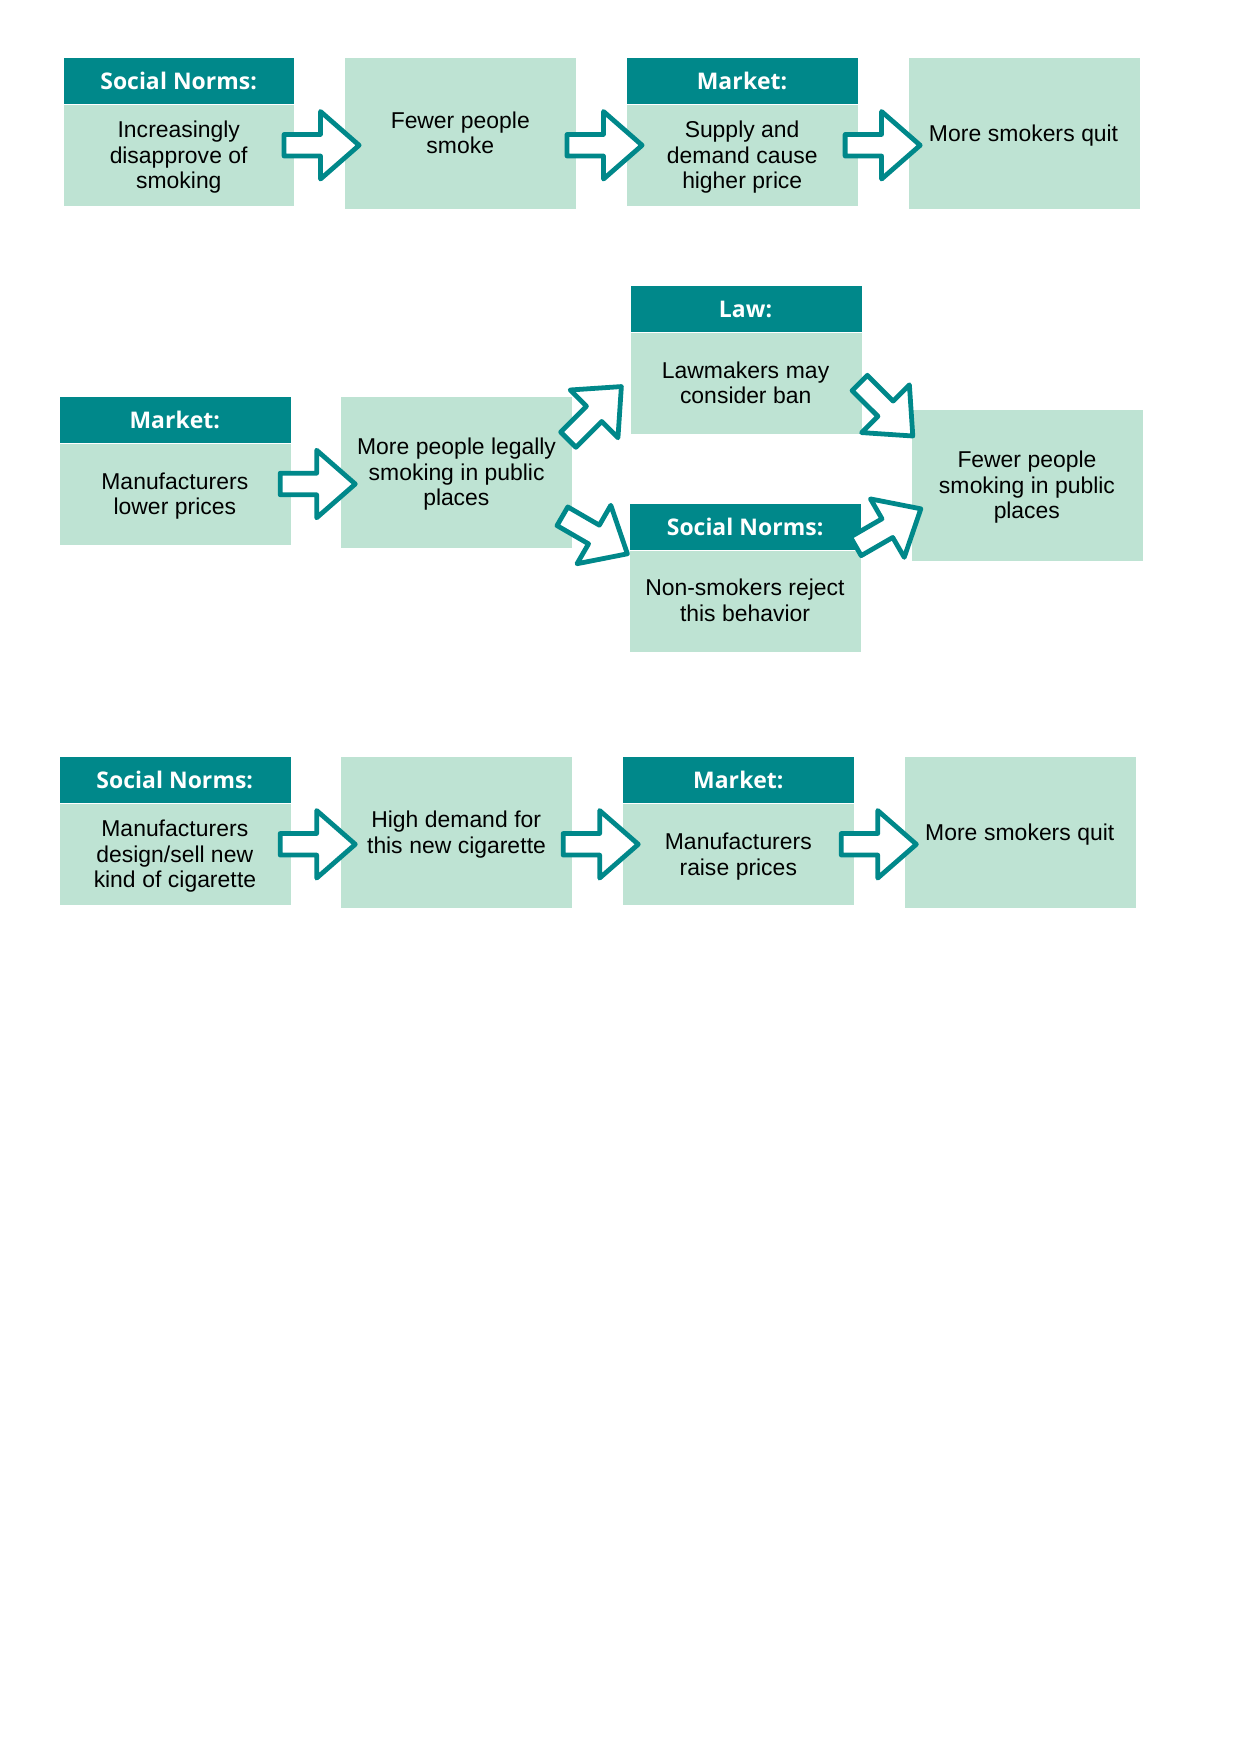

| Social Norms: |
| --- |
| Increasingly disapprove of smoking |
| Fewer people smoke |
| --- |
| Market: |
| --- |
| Supply and demand cause higher price |
| More smokers quit |
| --- |
| Law: |
| --- |
| Lawmakers may consider ban |
| Market: |
| --- |
| Manufacturers lower prices |
| More people legally smoking in public places |
| --- |
| Fewer people smoking in public places |
| --- |
| Social Norms: |
| --- |
| Non-smokers reject this behavior |
| Social Norms: |
| --- |
| Manufacturers design/sell new kind of cigarette |
| High demand for this new cigarette |
| --- |
| Market: |
| --- |
| Manufacturers raise prices |
| More smokers quit |
| --- |